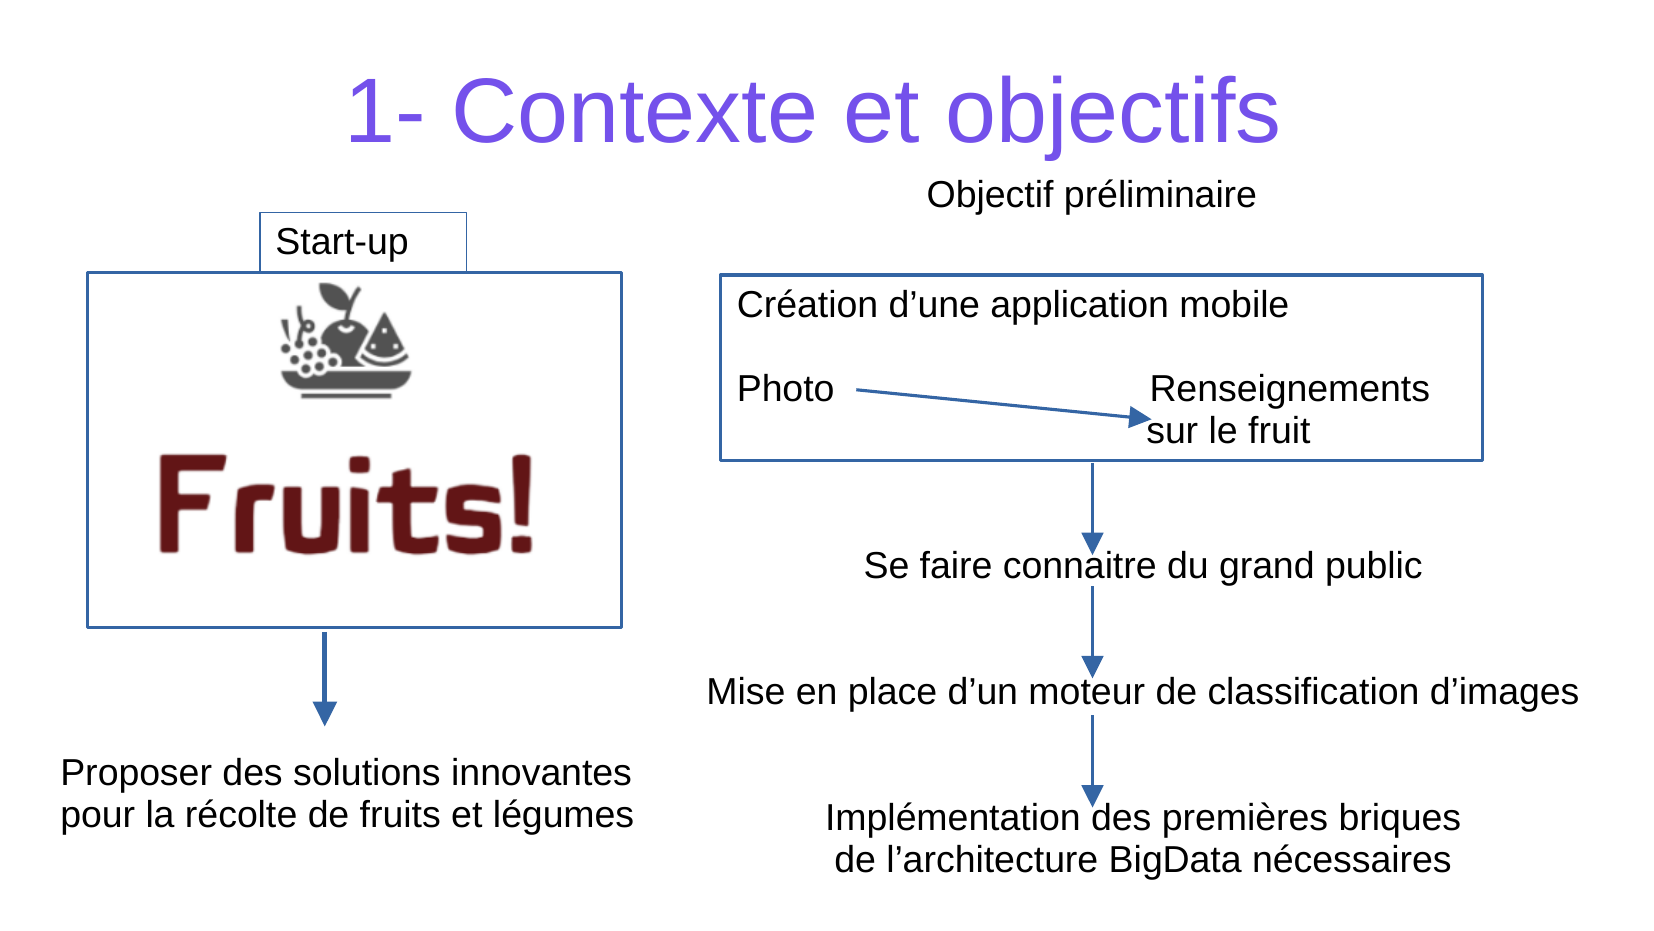

# 1- Contexte et objectifs
Objectif préliminaire
Start-up
Création d’une application mobile
Photo Renseignements
 sur le fruit
Se faire connaitre du grand public
Mise en place d’un moteur de classification d’images
Implémentation des premières briques
de l’architecture BigData nécessaires
Proposer des solutions innovantes
pour la récolte de fruits et légumes